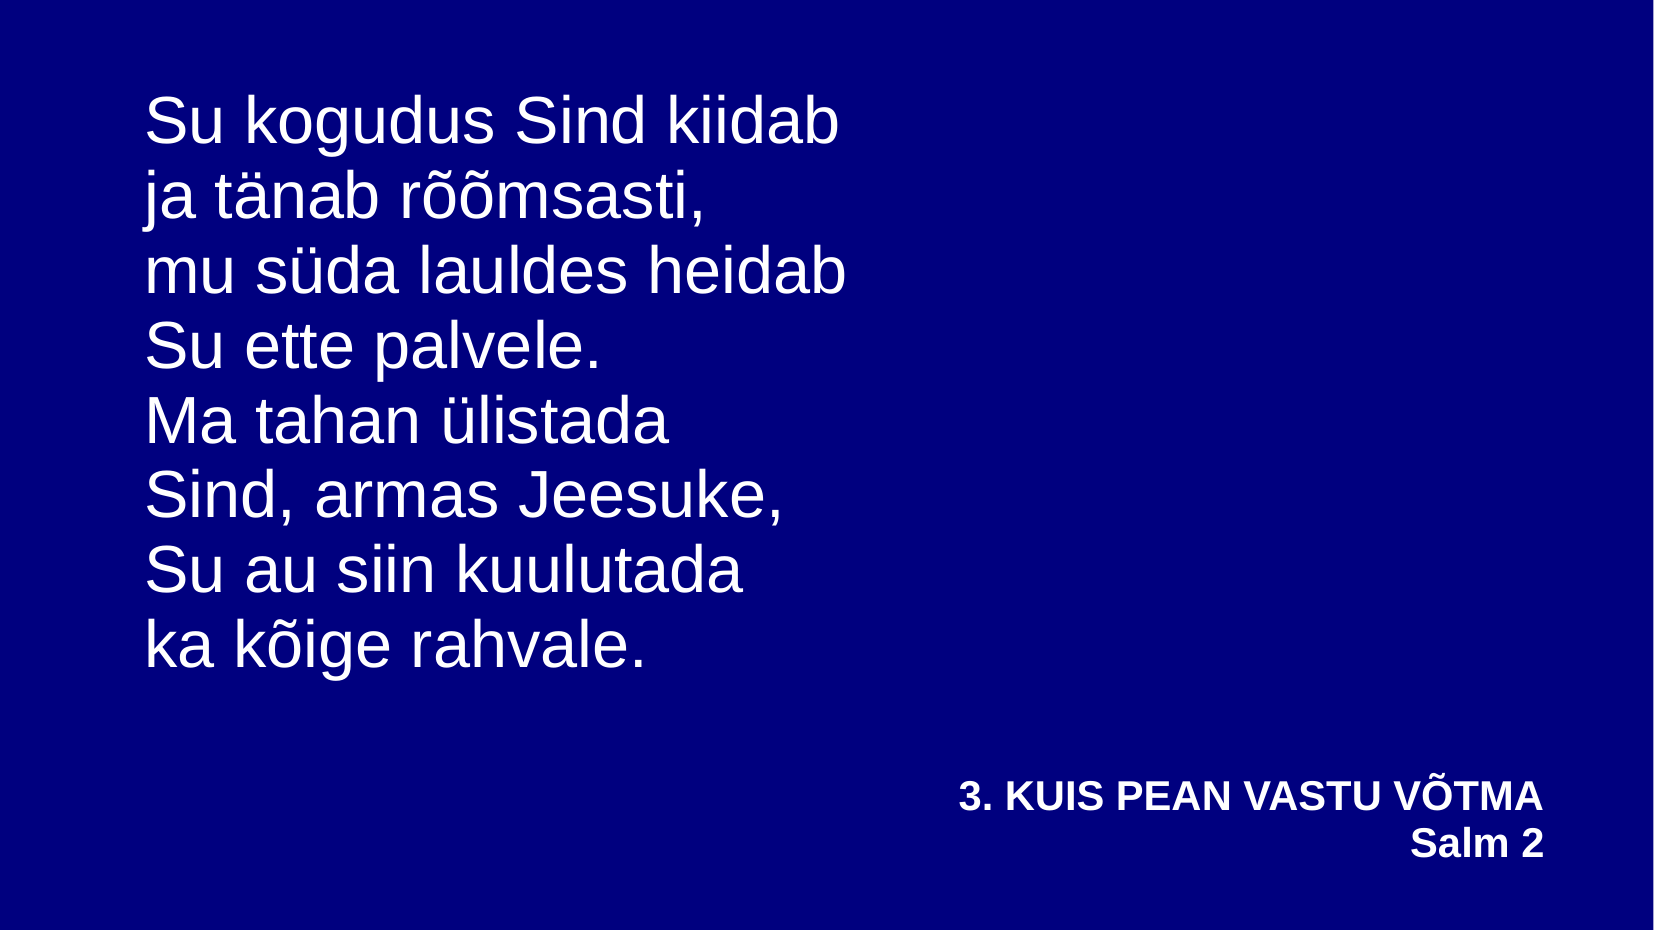

Su kogudus Sind kiidab
ja tänab rõõmsasti,
mu süda lauldes heidab
Su ette palvele.
Ma tahan ülistada
Sind, armas Jeesuke,
Su au siin kuulutada
ka kõige rahvale.
3. KUIS PEAN VASTU VÕTMA
Salm 2